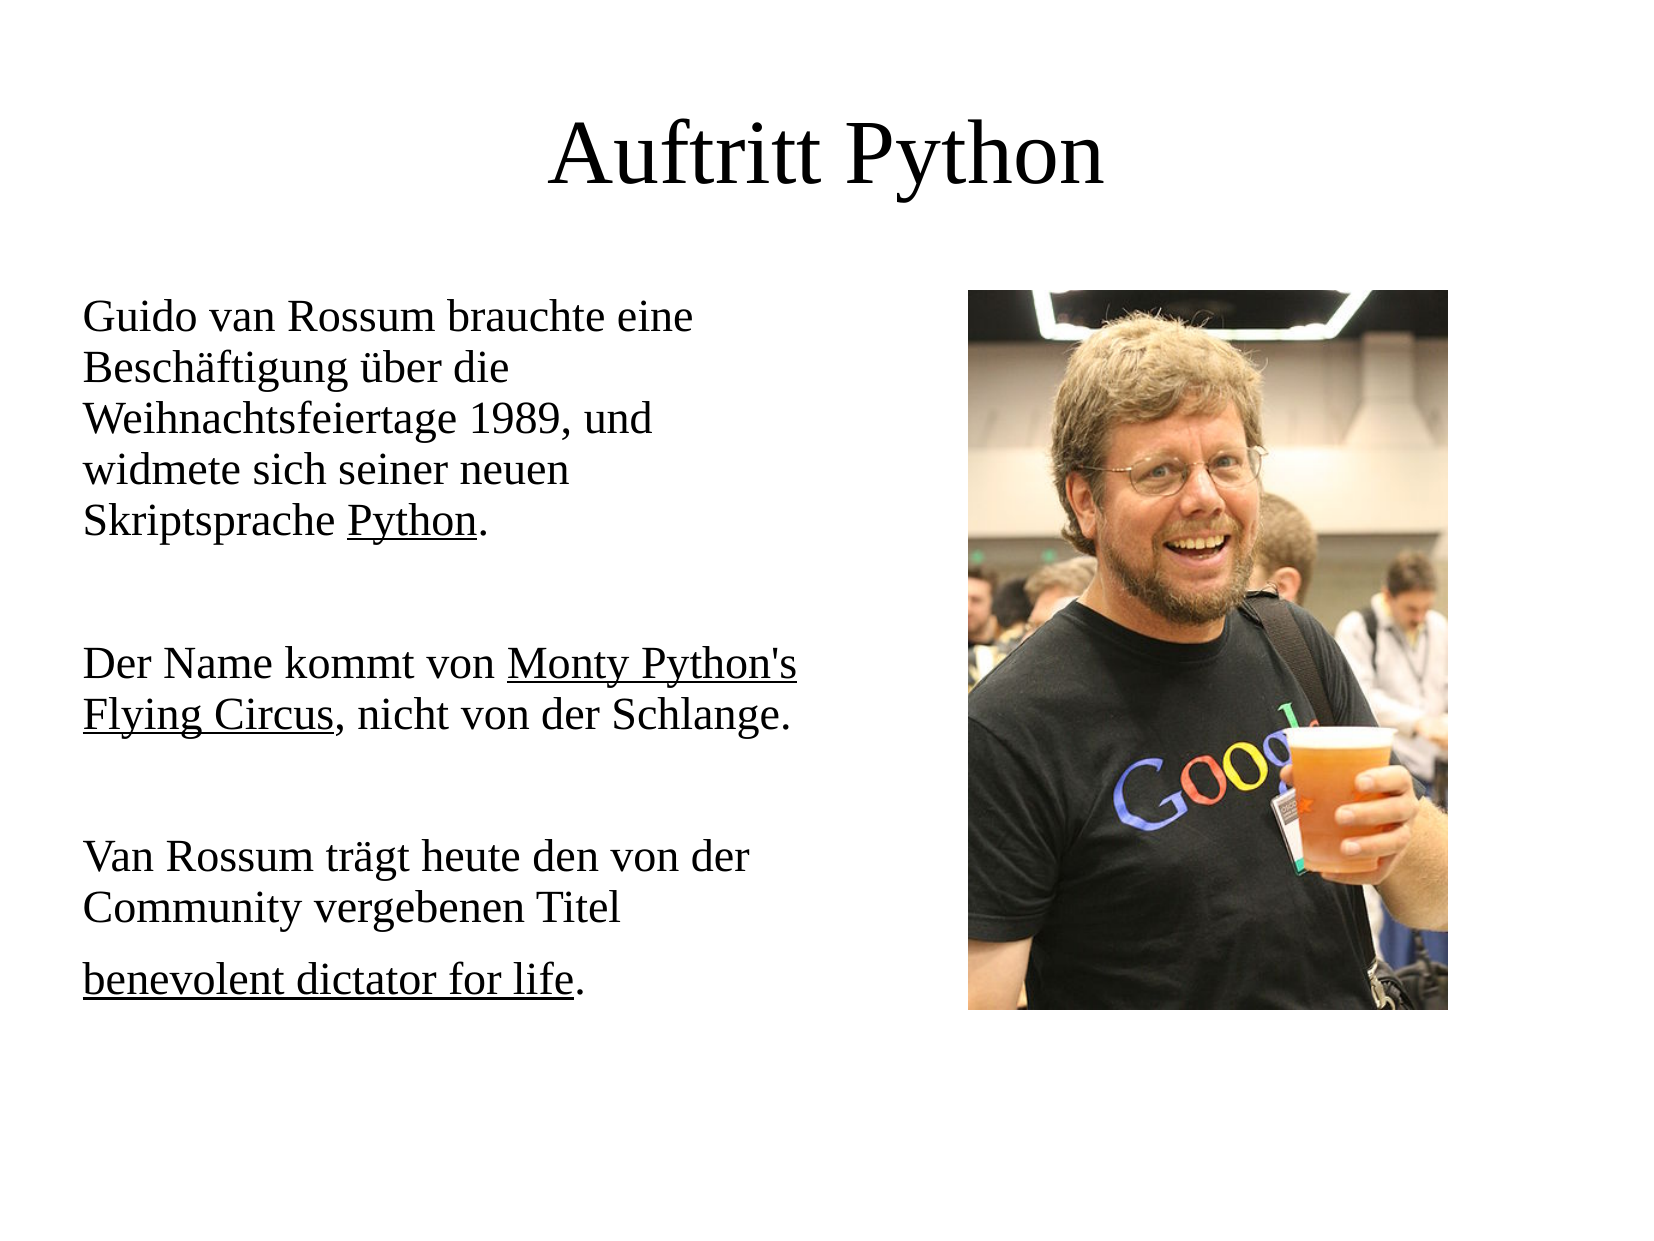

# Auftritt Python
Guido van Rossum brauchte eine Beschäftigung über die Weihnachtsfeiertage 1989, und widmete sich seiner neuen Skriptsprache Python.
Der Name kommt von Monty Python's Flying Circus, nicht von der Schlange.
Van Rossum trägt heute den von der Community vergebenen Titel
benevolent dictator for life.